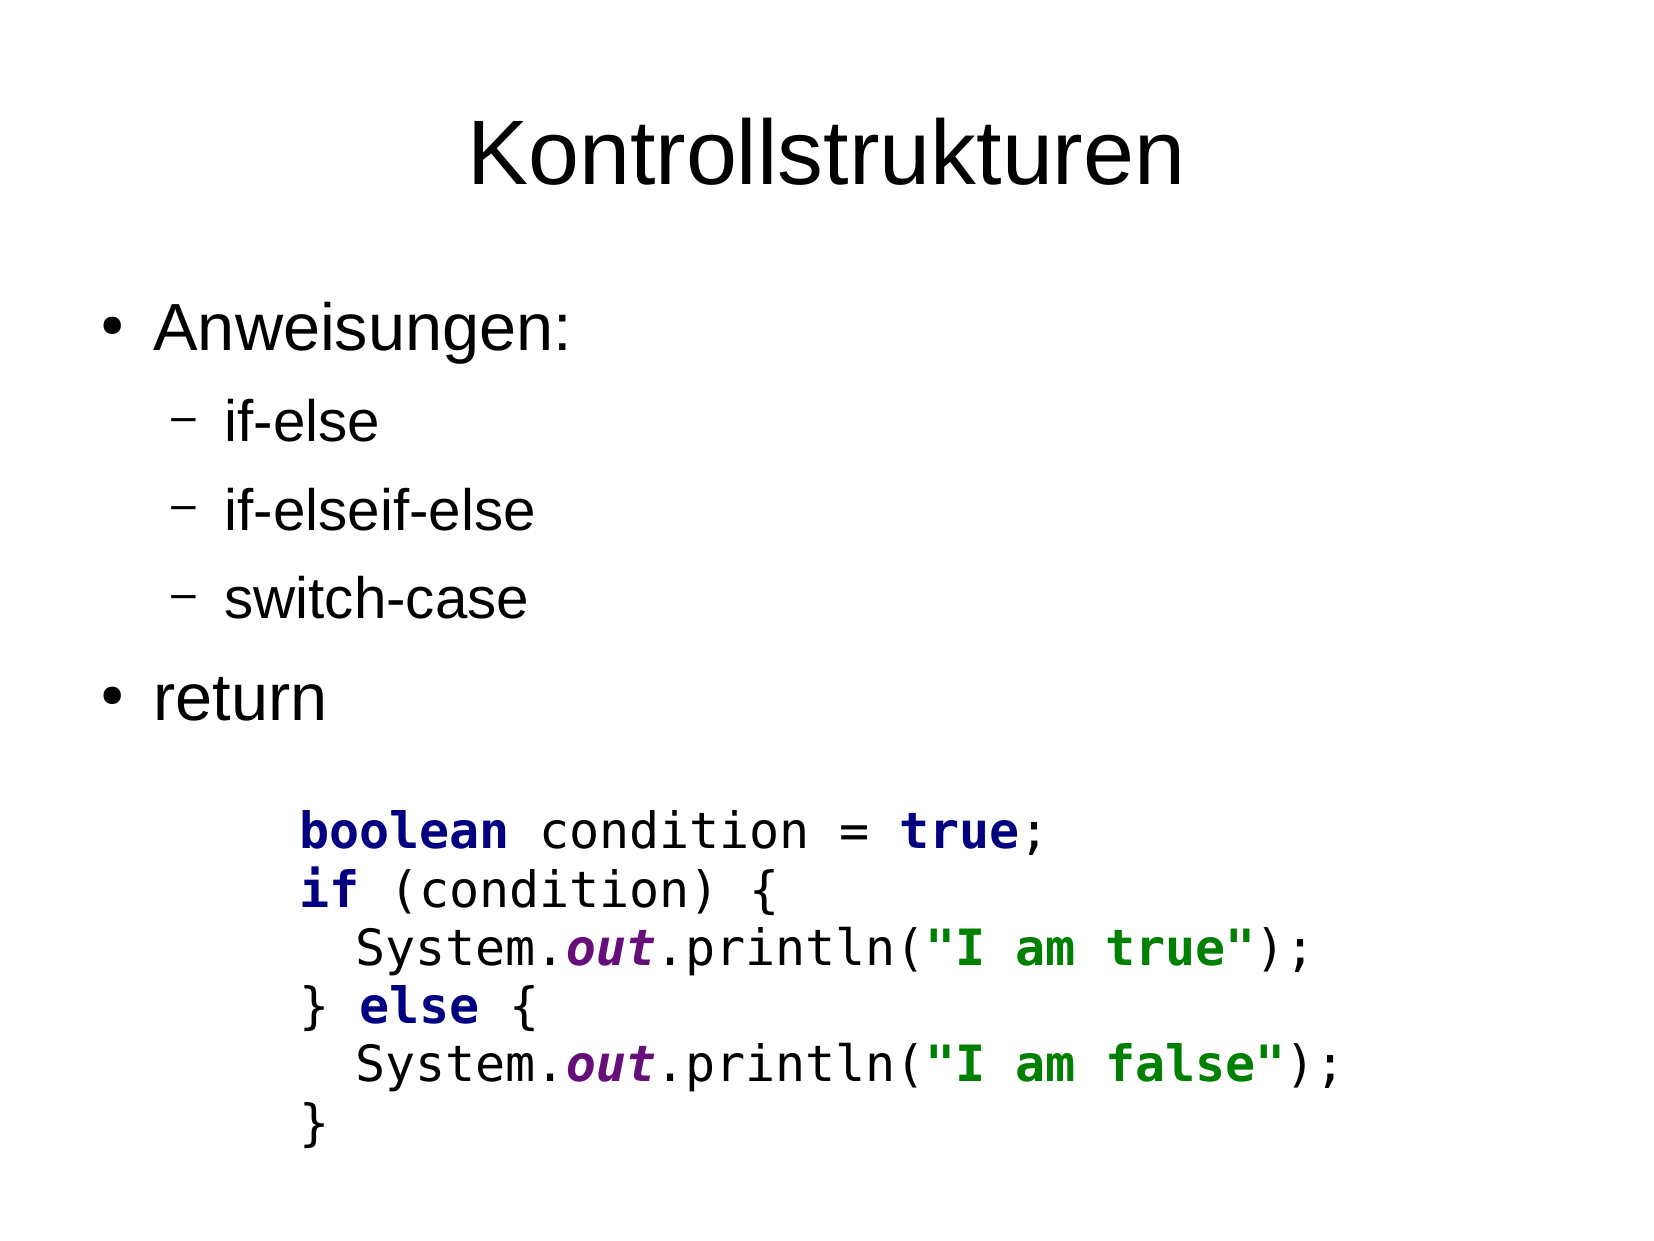

# Kontrollstrukturen
Anweisungen:
if-else
if-elseif-else
switch-case
return
boolean condition = true;
if (condition) {
 System.out.println("I am true");
} else {
 System.out.println("I am false");
}